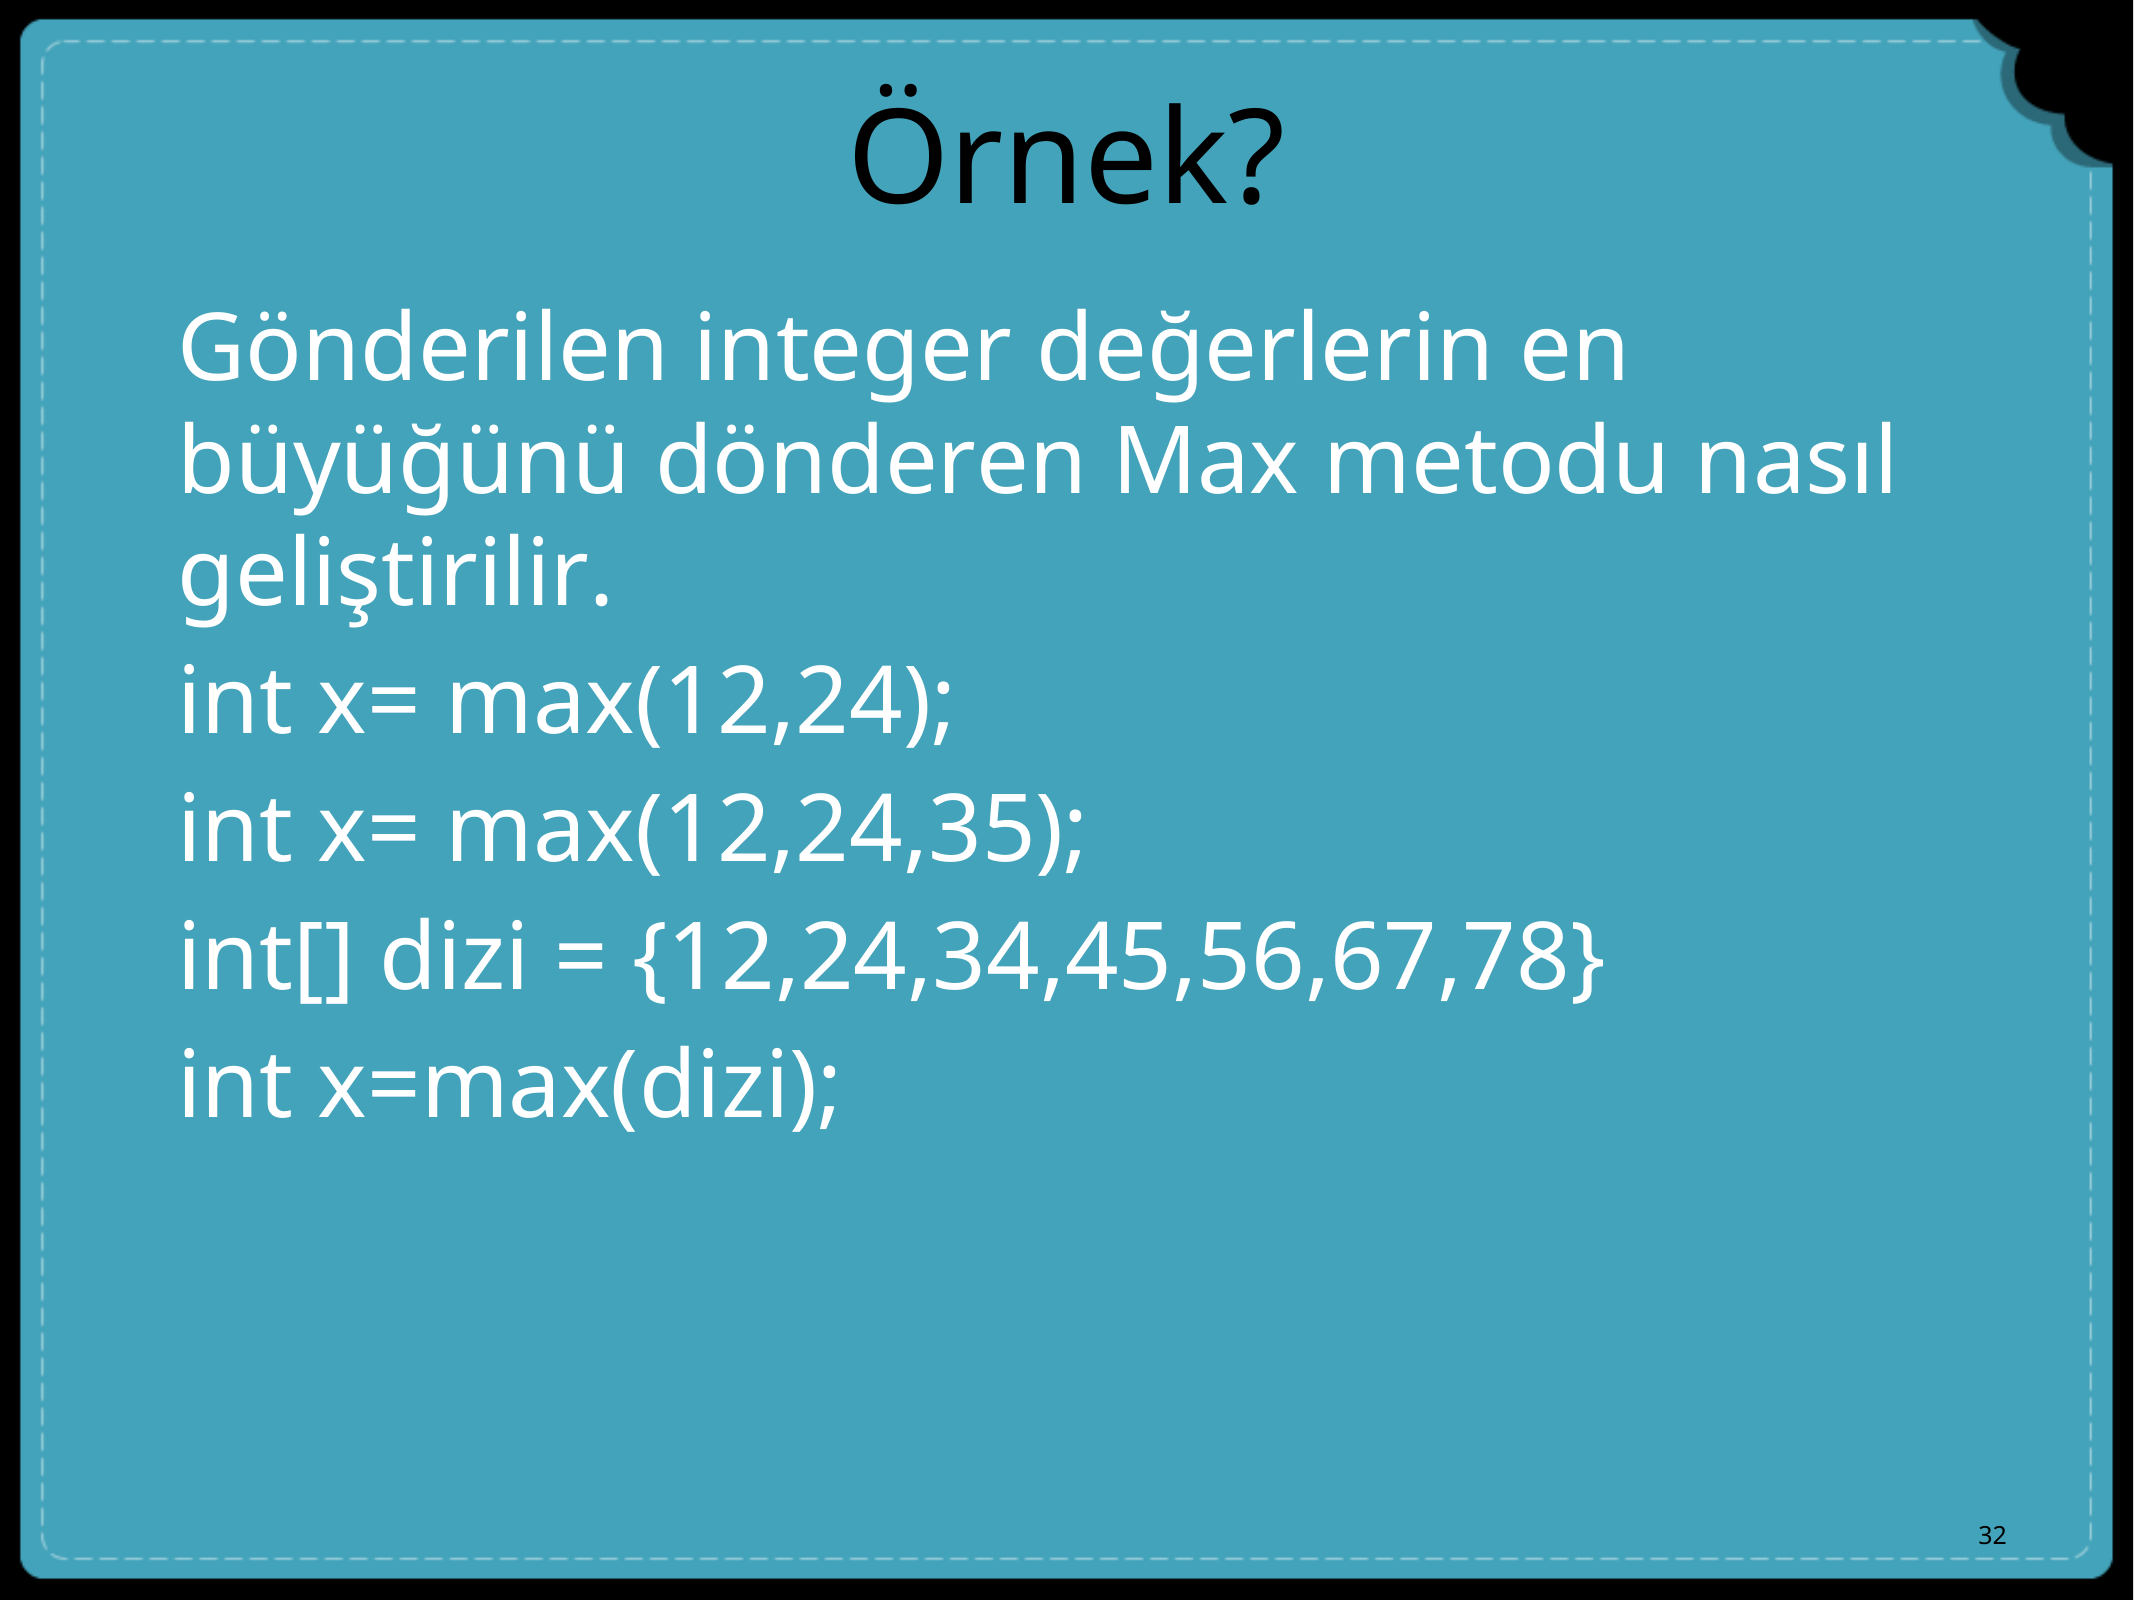

# Örnek?
	Gönderilen integer değerlerin en büyüğünü dönderen Max metodu nasıl geliştirilir.
	int x= max(12,24);
	int x= max(12,24,35);
	int[] dizi = {12,24,34,45,56,67,78}
	int x=max(dizi);
32